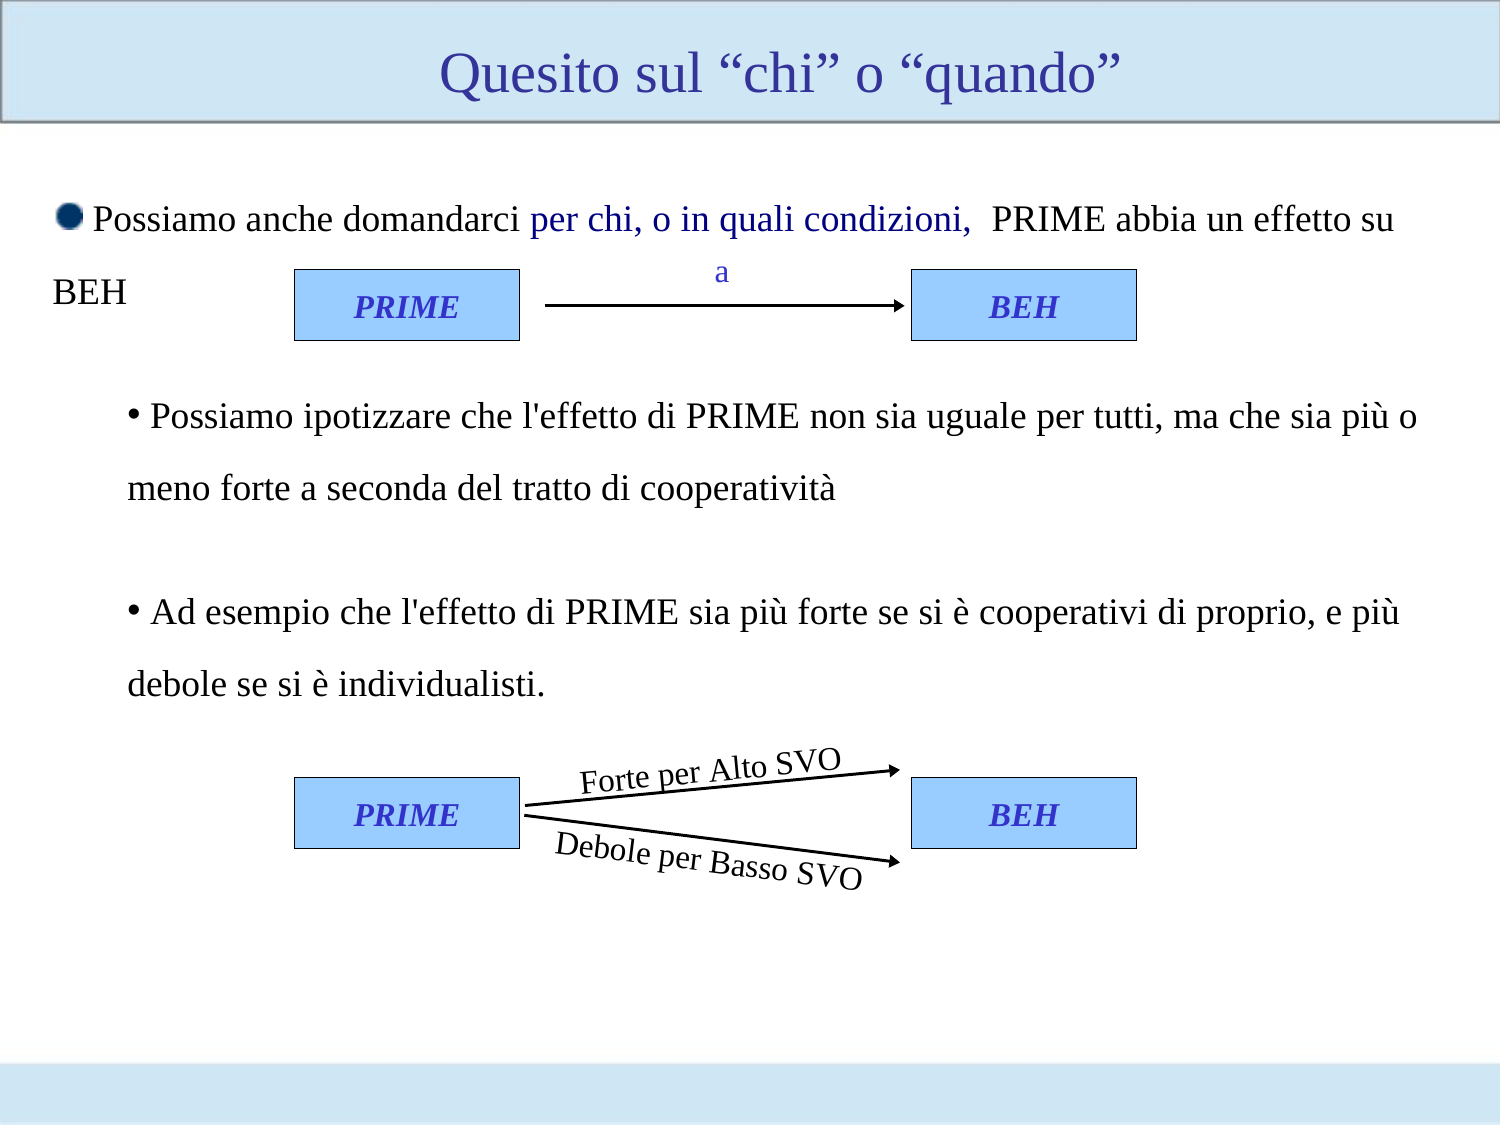

# Quesito sul “chi” o “quando”
 Possiamo anche domandarci per chi, o in quali condizioni, PRIME abbia un effetto su BEH
 Possiamo ipotizzare che l'effetto di PRIME non sia uguale per tutti, ma che sia più o meno forte a seconda del tratto di cooperatività
 Ad esempio che l'effetto di PRIME sia più forte se si è cooperativi di proprio, e più debole se si è individualisti.
a
PRIME
BEH
Forte per Alto SVO
PRIME
BEH
Debole per Basso SVO